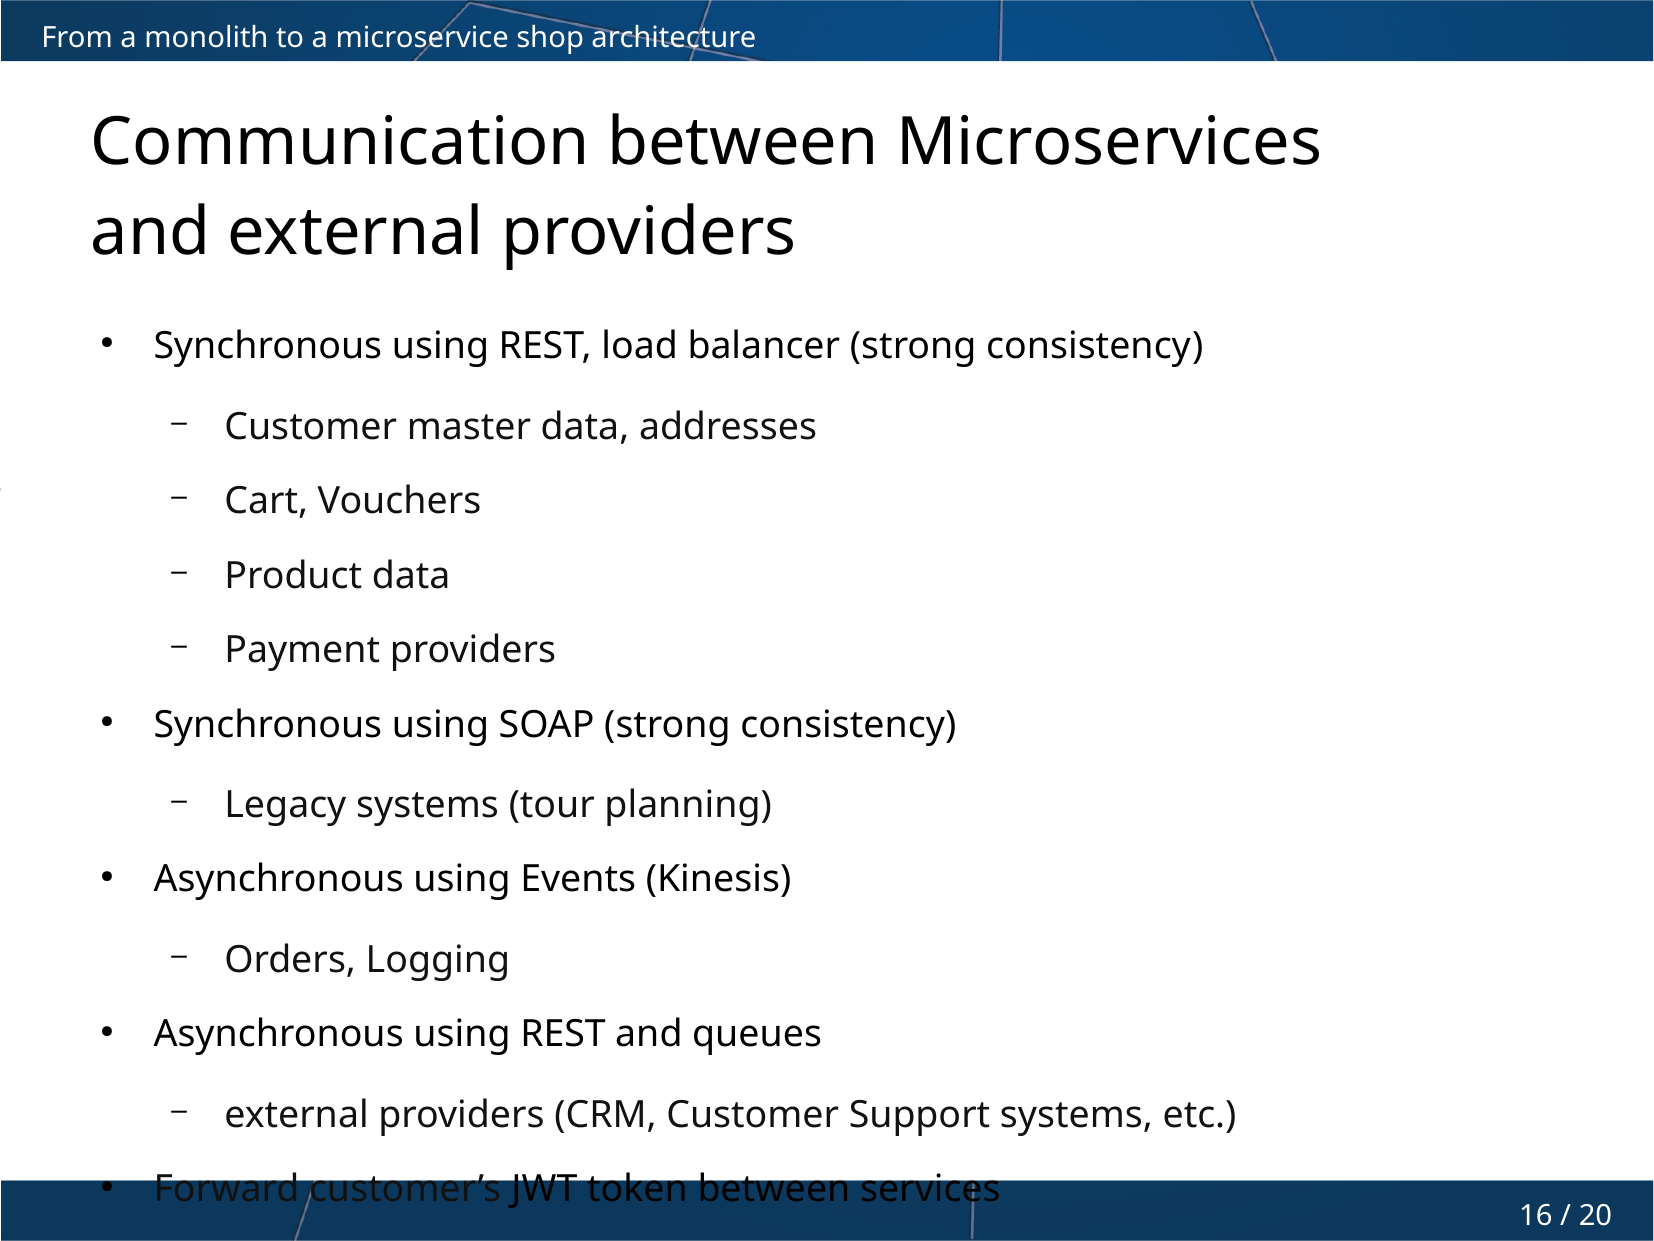

From a monolith to a microservice shop architecture
# Communication between Microservices and external providers
Synchronous using REST, load balancer (strong consistency)
Customer master data, addresses
Cart, Vouchers
Product data
Payment providers
Synchronous using SOAP (strong consistency)
Legacy systems (tour planning)
Asynchronous using Events (Kinesis)
Orders, Logging
Asynchronous using REST and queues
external providers (CRM, Customer Support systems, etc.)
Forward customer’s JWT token between services
16